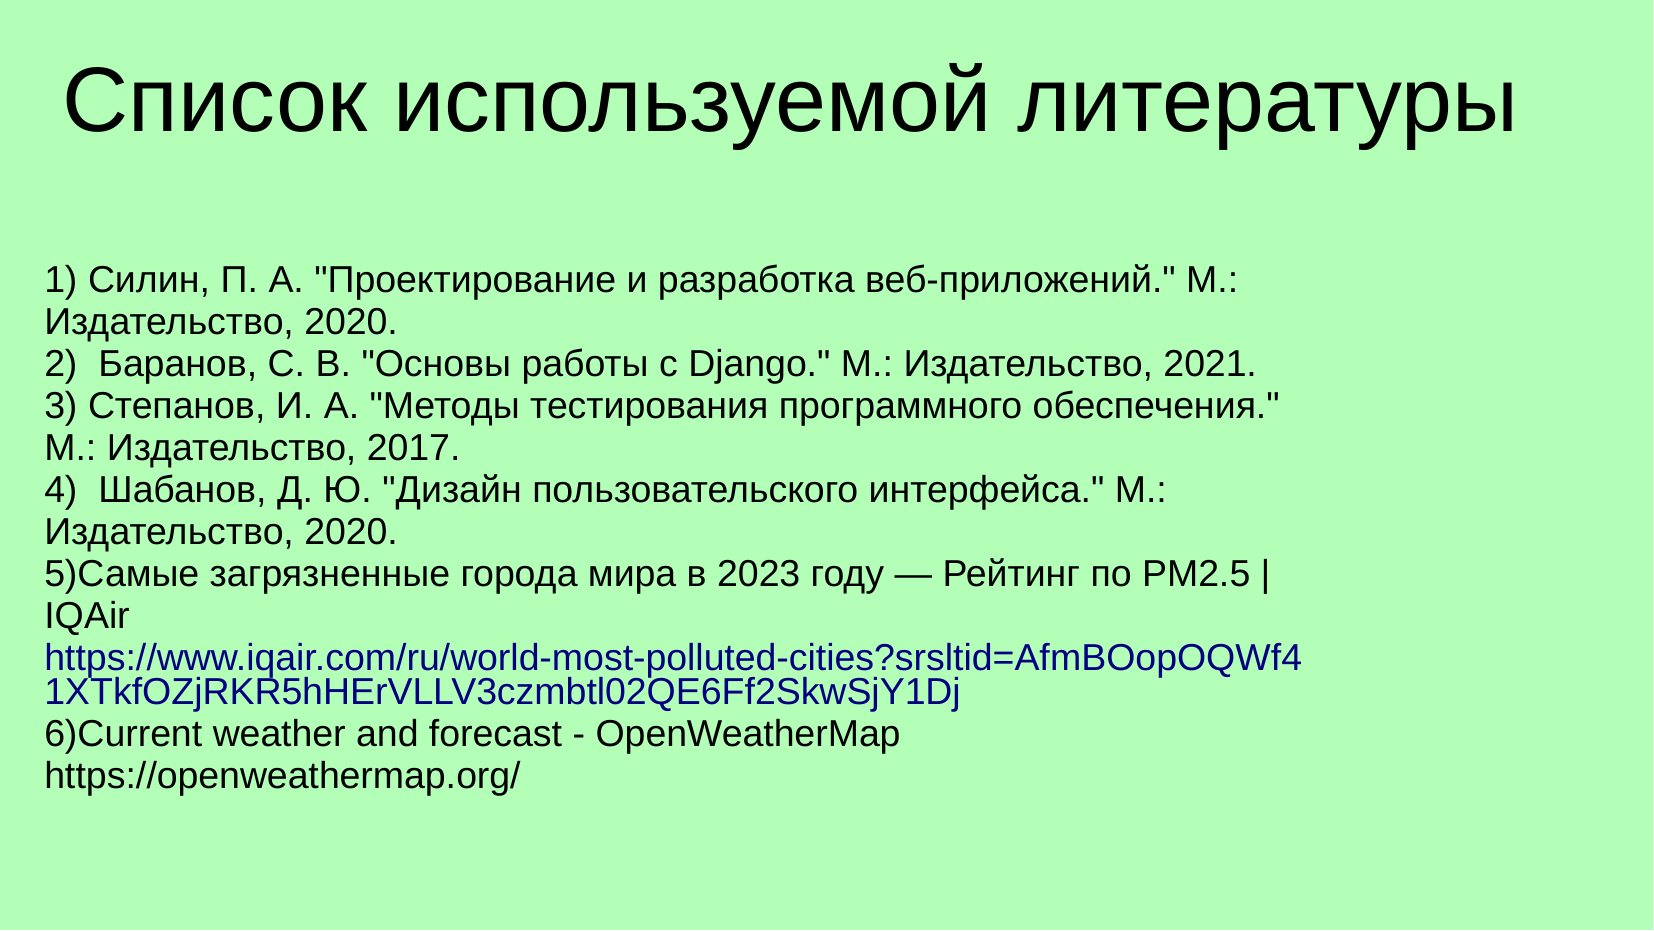

# Список используемой литературы
1) Силин, П. А. "Проектирование и разработка веб-приложений." М.: Издательство, 2020.
2) Баранов, С. В. "Основы работы с Django." М.: Издательство, 2021.
3) Степанов, И. А. "Методы тестирования программного обеспечения." М.: Издательство, 2017.
4) Шабанов, Д. Ю. "Дизайн пользовательского интерфейса." М.: Издательство, 2020.
5)Самые загрязненные города мира в 2023 году — Рейтинг по PM2.5 | IQAir
https://www.iqair.com/ru/world-most-polluted-cities?srsltid=AfmBOopOQWf41XTkfOZjRKR5hHErVLLV3czmbtl02QE6Ff2SkwSjY1Dj
6)Current weather and forecast - OpenWeatherMap
https://openweathermap.org/